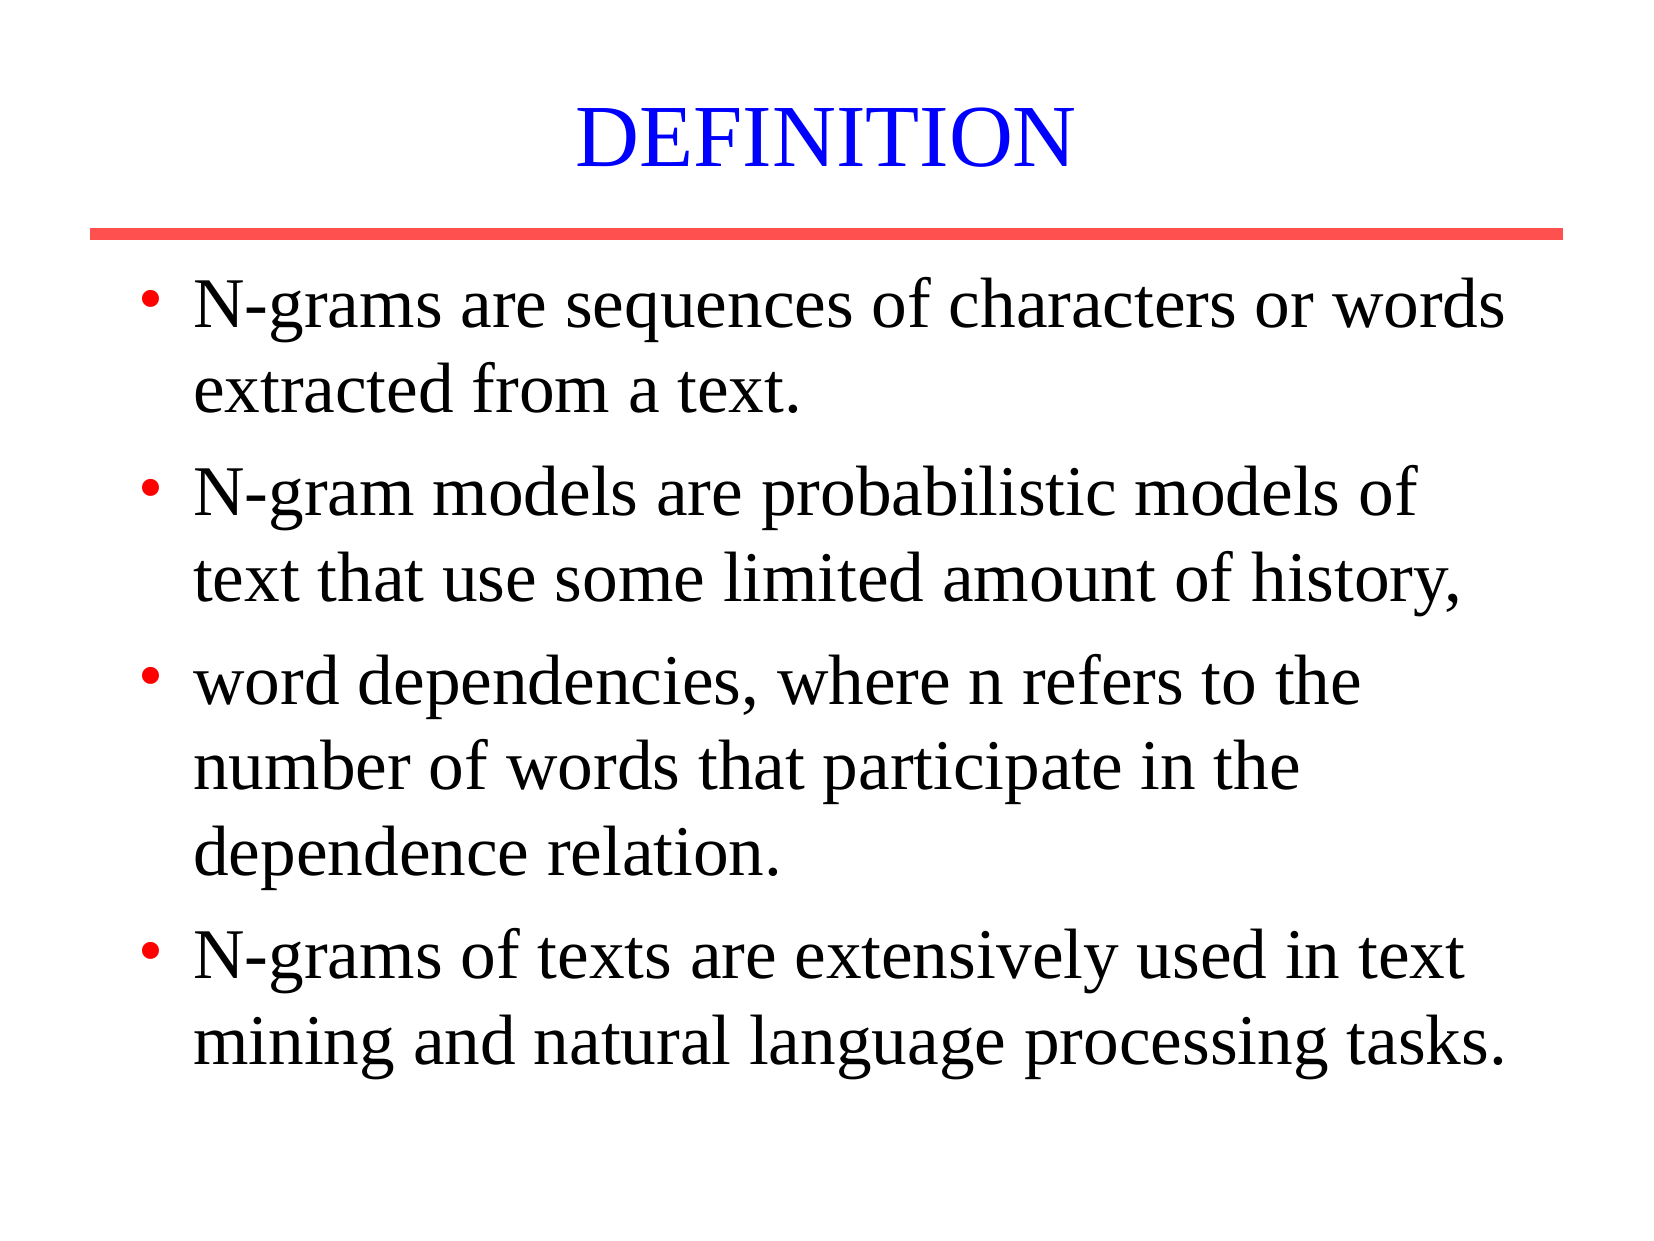

# DEFINITION
N-grams are sequences of characters or words extracted from a text.
N-gram models are probabilistic models of text that use some limited amount of history,
word dependencies, where n refers to the number of words that participate in the dependence relation.
N-grams of texts are extensively used in text mining and natural language processing tasks.